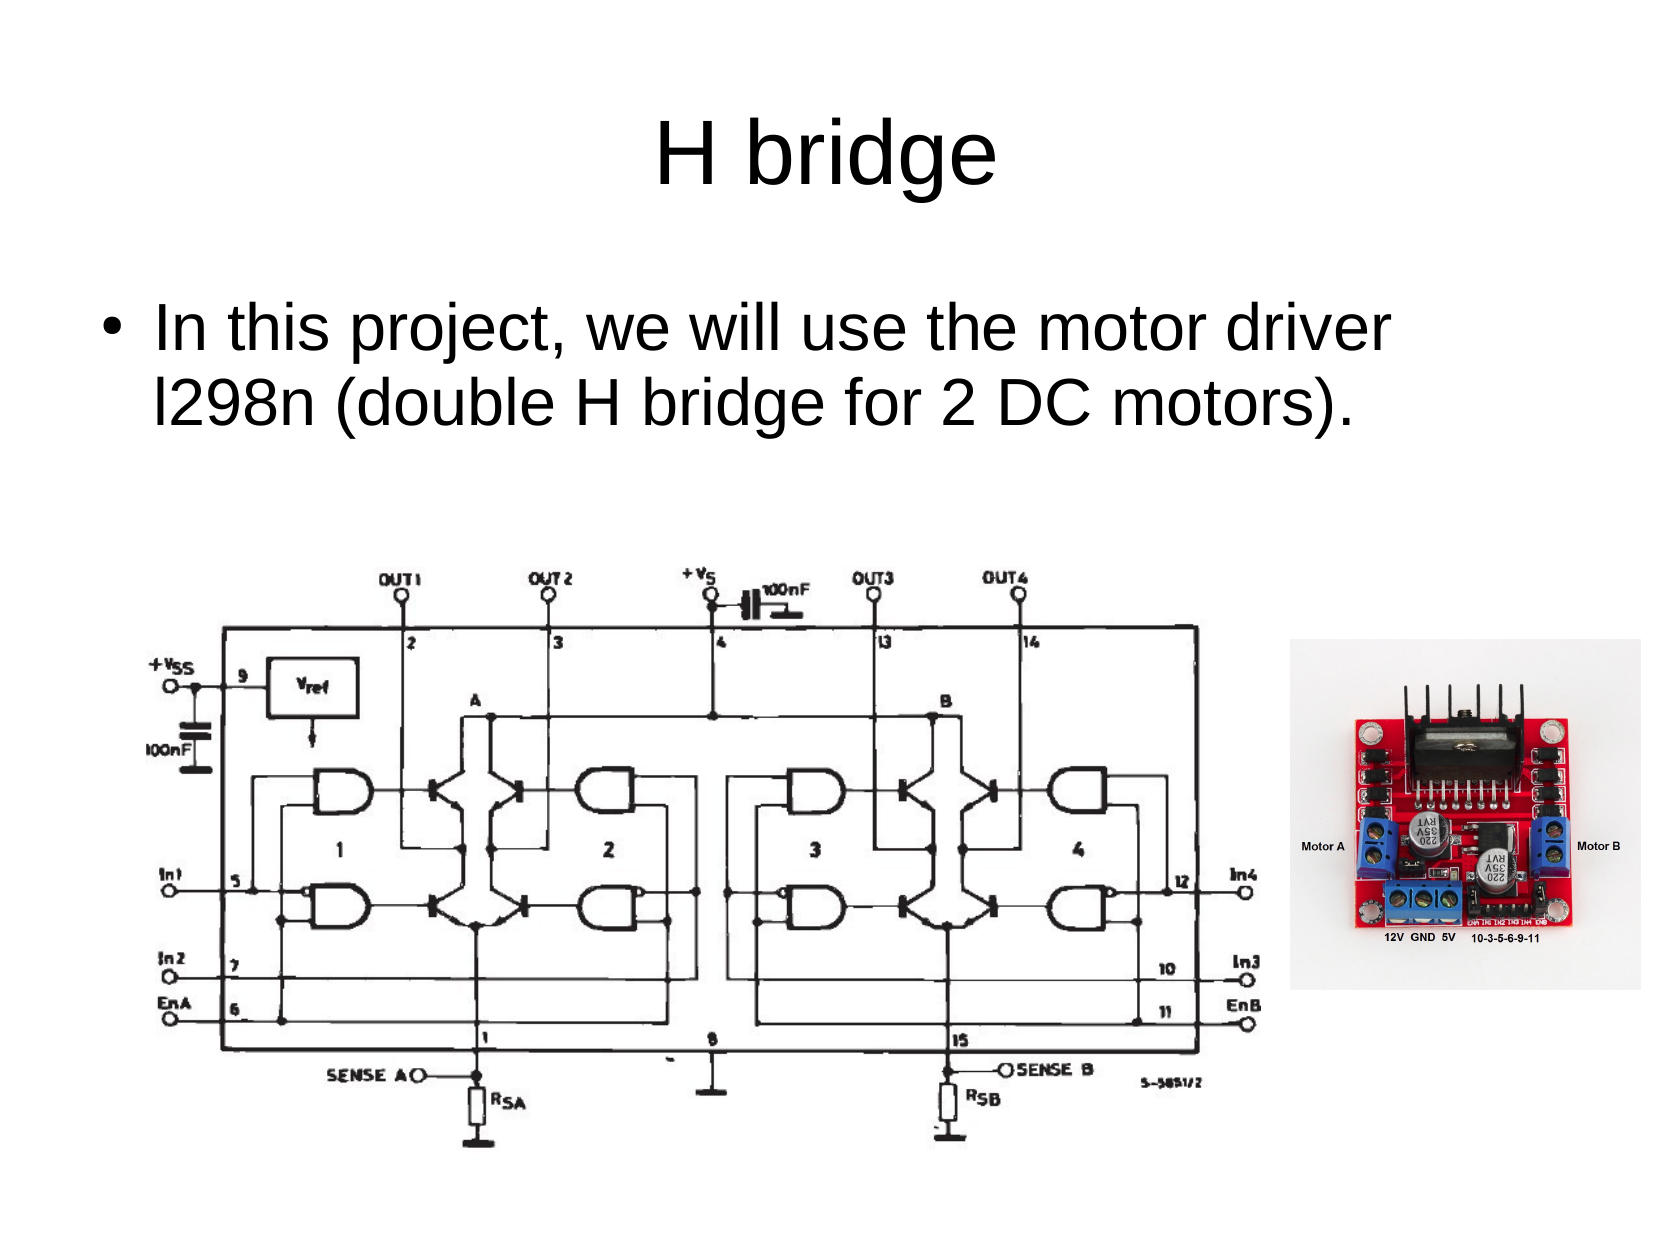

# H bridge
In this project, we will use the motor driver l298n (double H bridge for 2 DC motors).